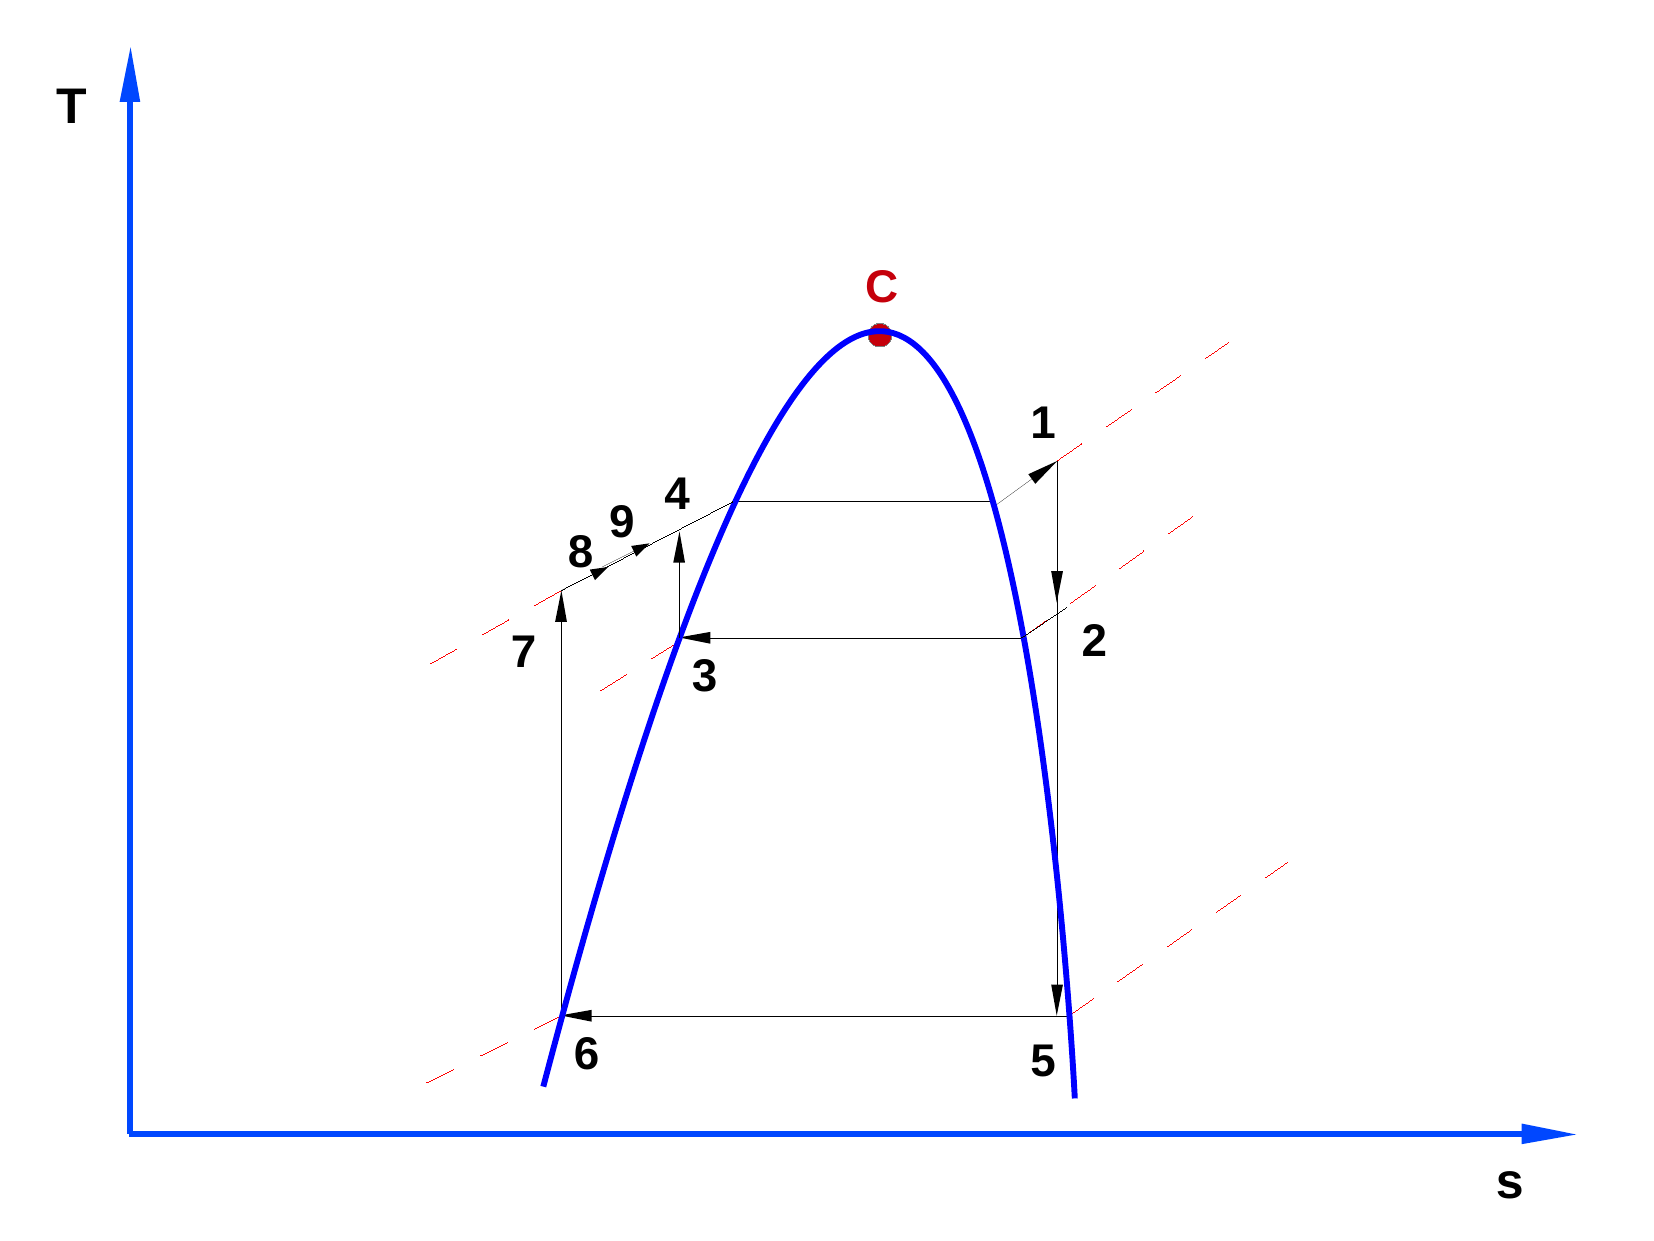

T
C
1
4
9
8
2
7
3
6
5
s